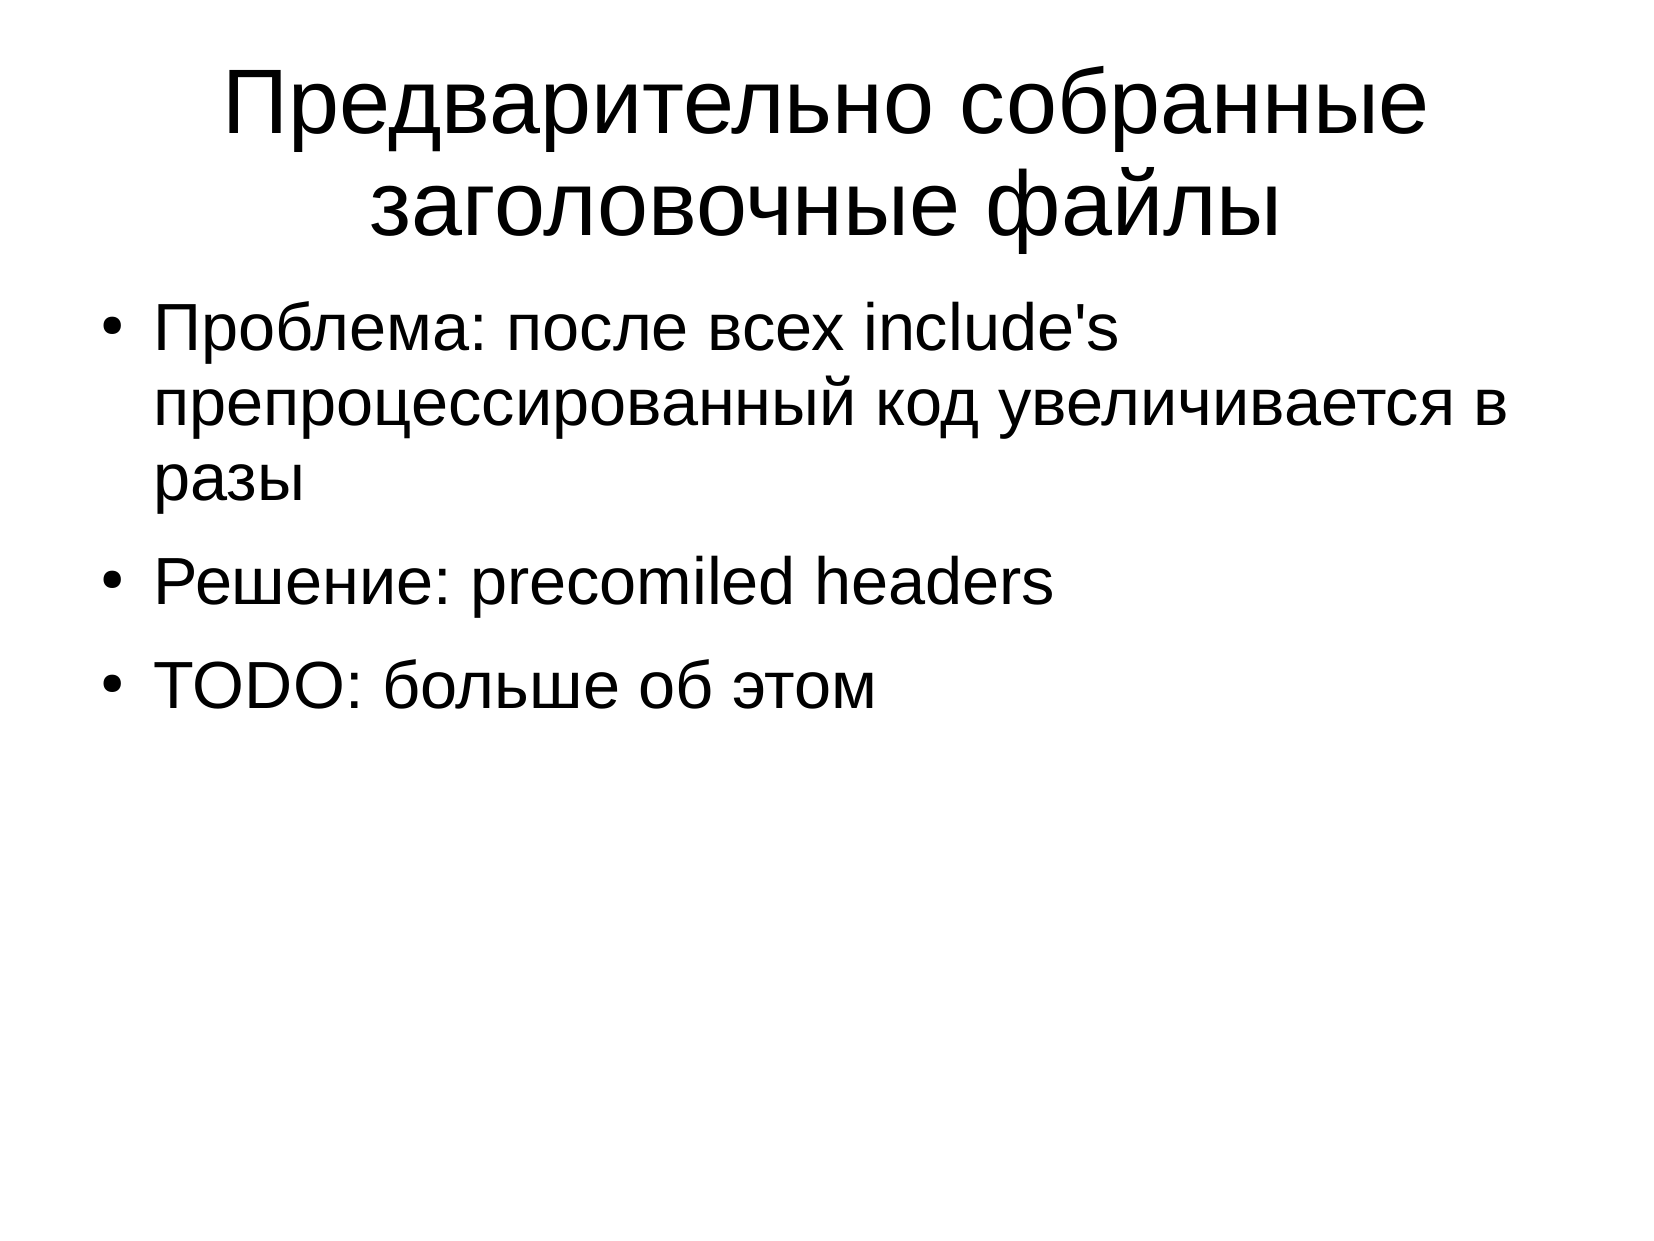

# Предварительно собранные заголовочные файлы
Проблема: после всех include's препроцессированный код увеличивается в разы
Решение: precomiled headers
TODO: больше об этом